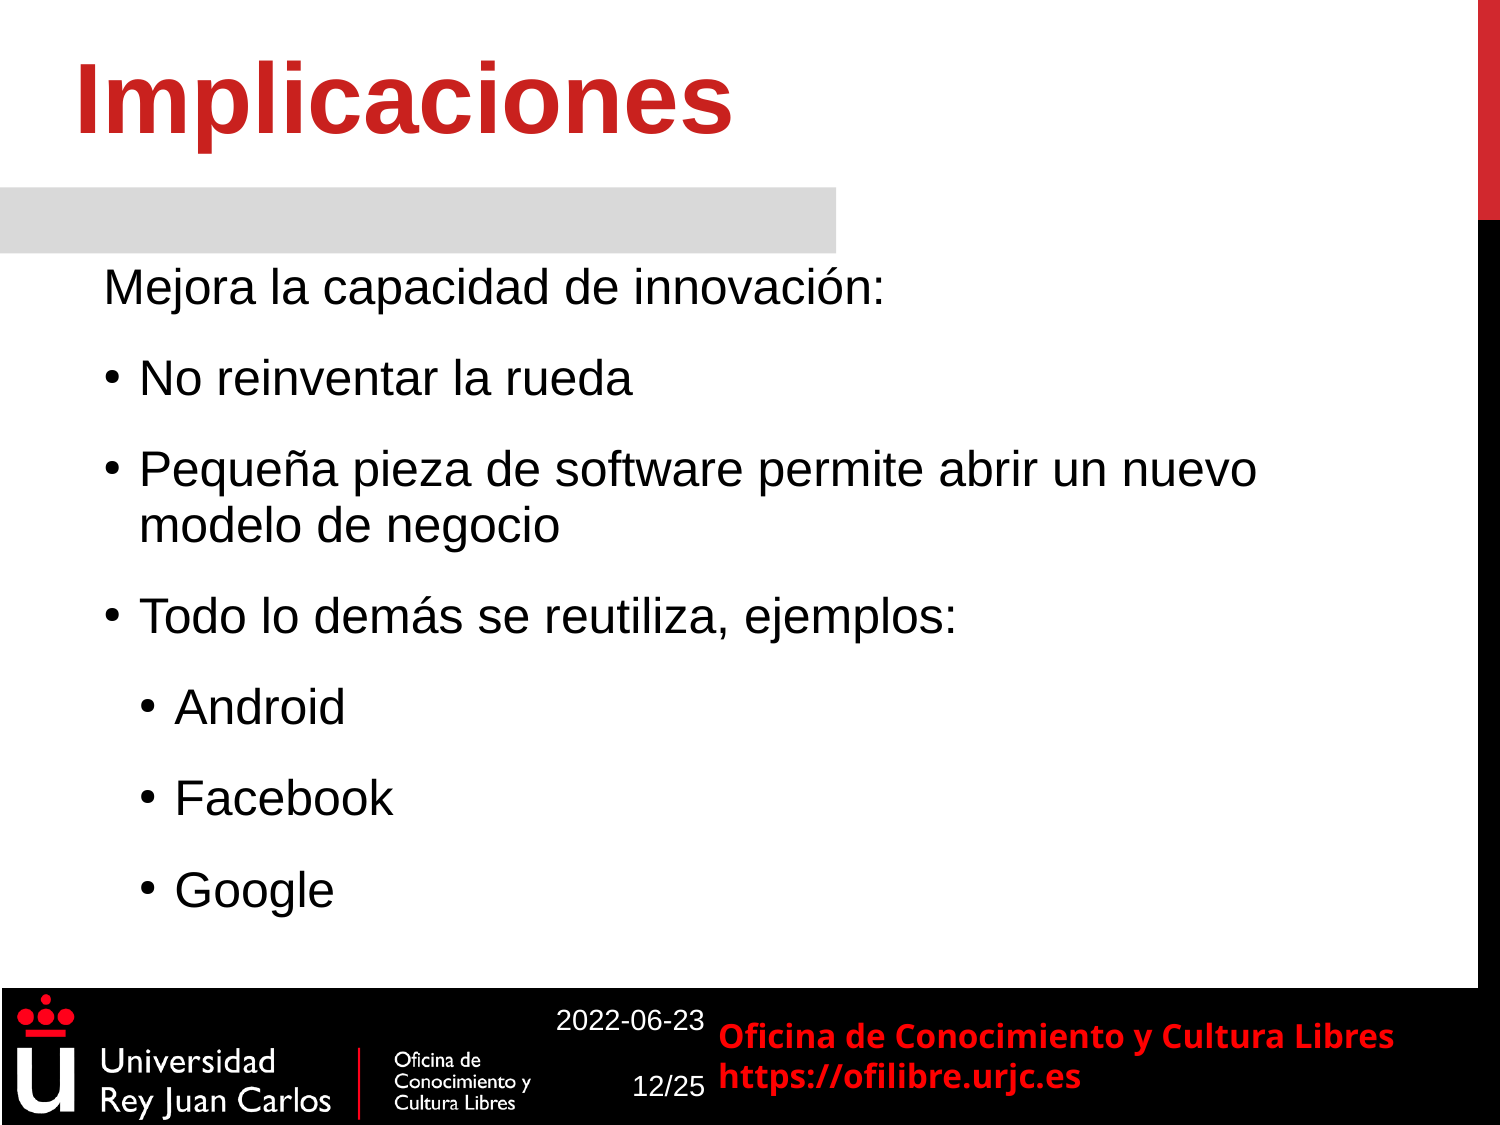

#
Implicaciones
Mejora la capacidad de innovación:
No reinventar la rueda
Pequeña pieza de software permite abrir un nuevo modelo de negocio
Todo lo demás se reutiliza, ejemplos:
Android
Facebook
Google